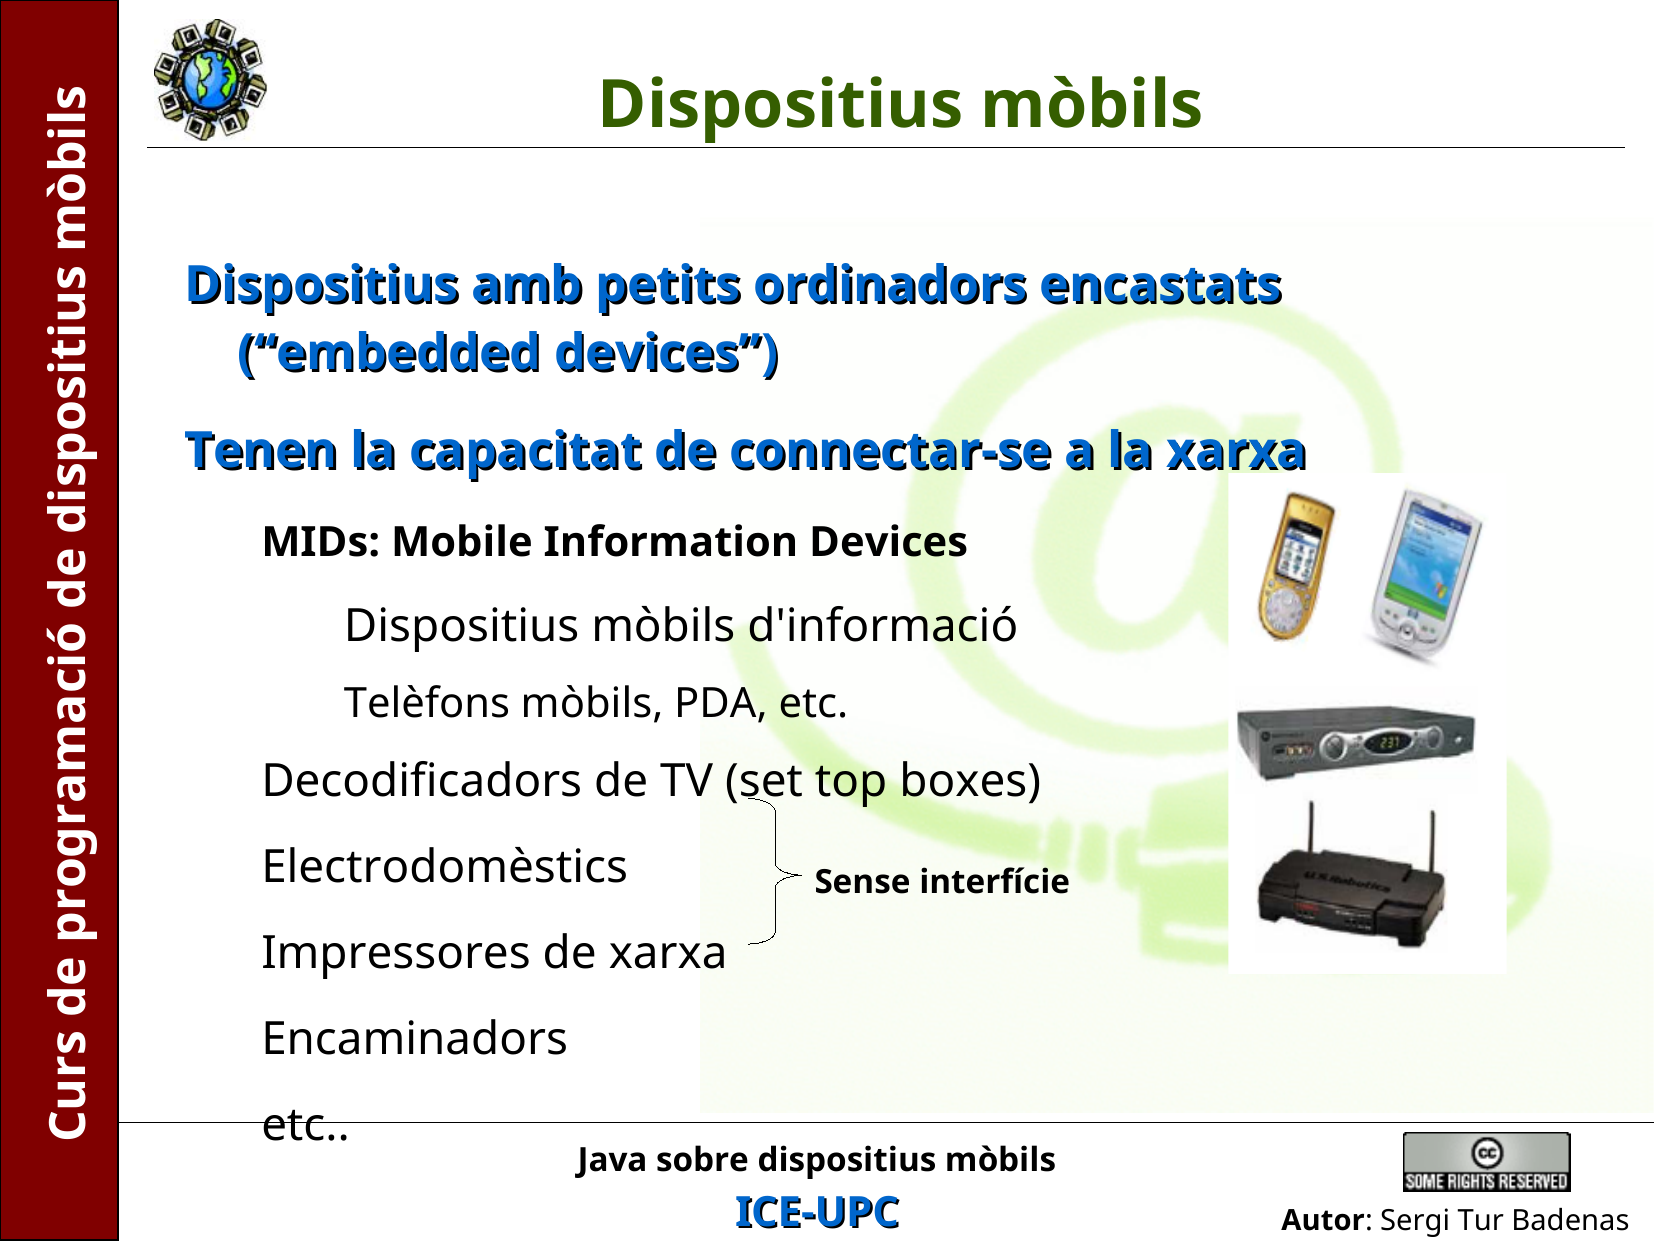

# Dispositius mòbils
Dispositius amb petits ordinadors encastats (“embedded devices”)
Tenen la capacitat de connectar-se a la xarxa
MIDs: Mobile Information Devices
Dispositius mòbils d'informació
Telèfons mòbils, PDA, etc.
Decodificadors de TV (set top boxes)
Electrodomèstics
Impressores de xarxa
Encaminadors
etc..
Sense interfície